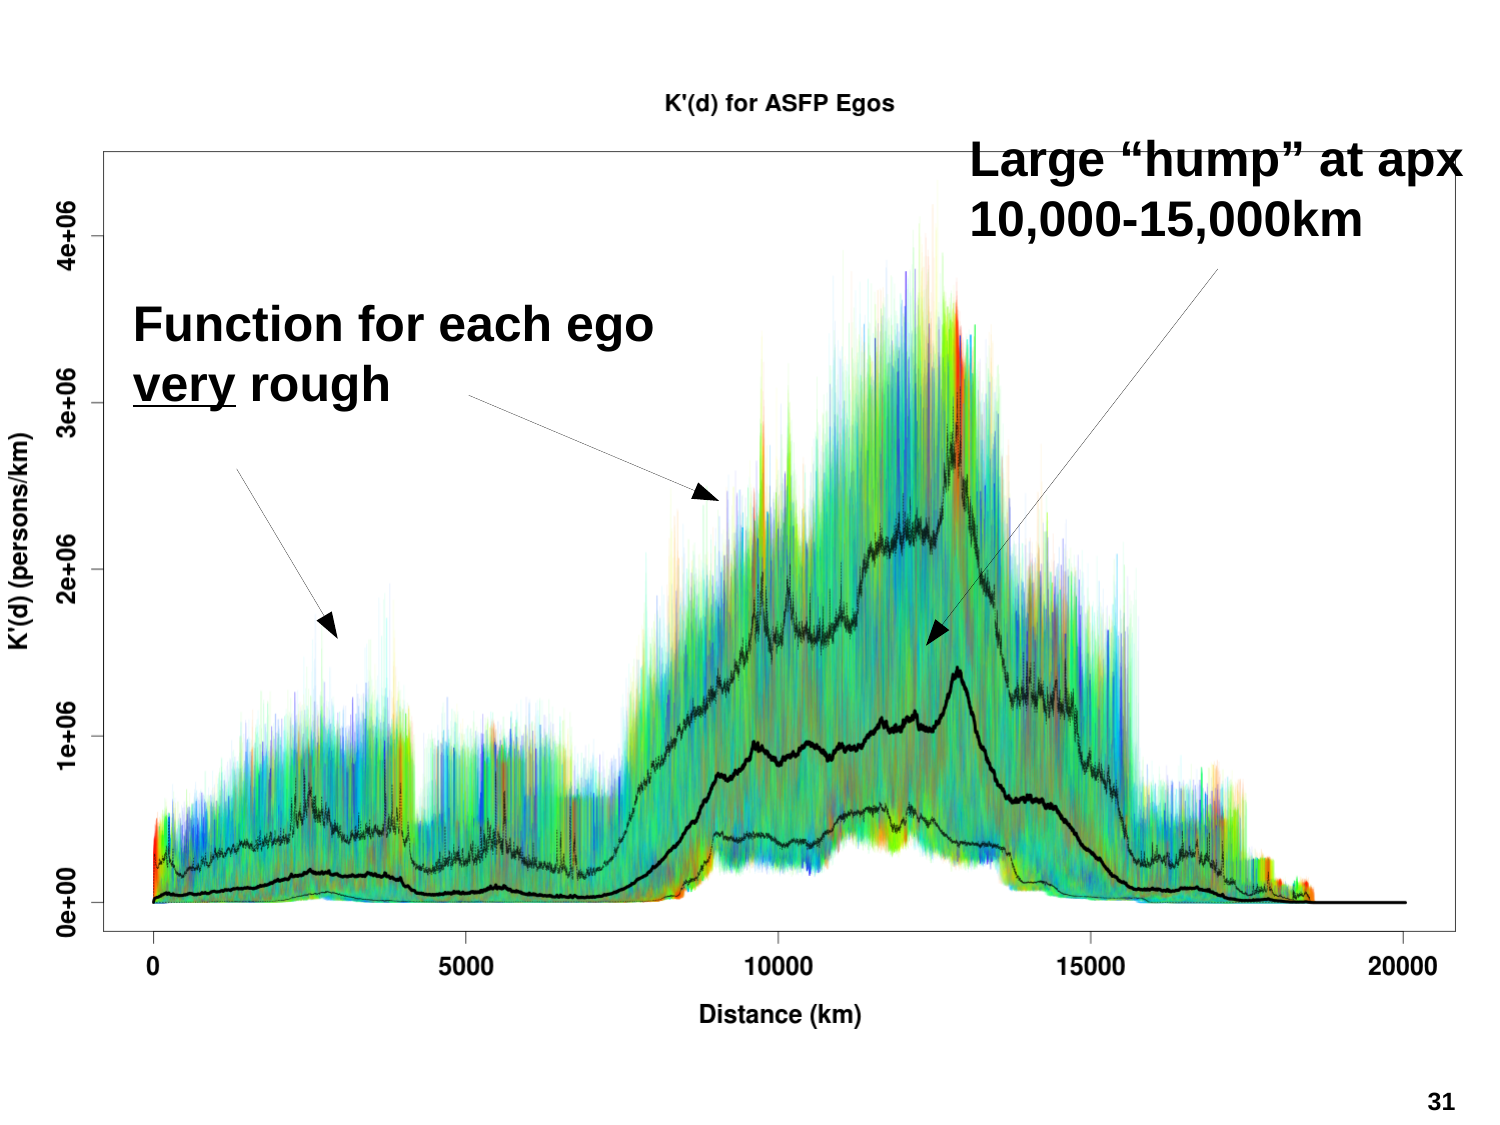

Large “hump” at apx 10,000-15,000km
Function for each ego very rough